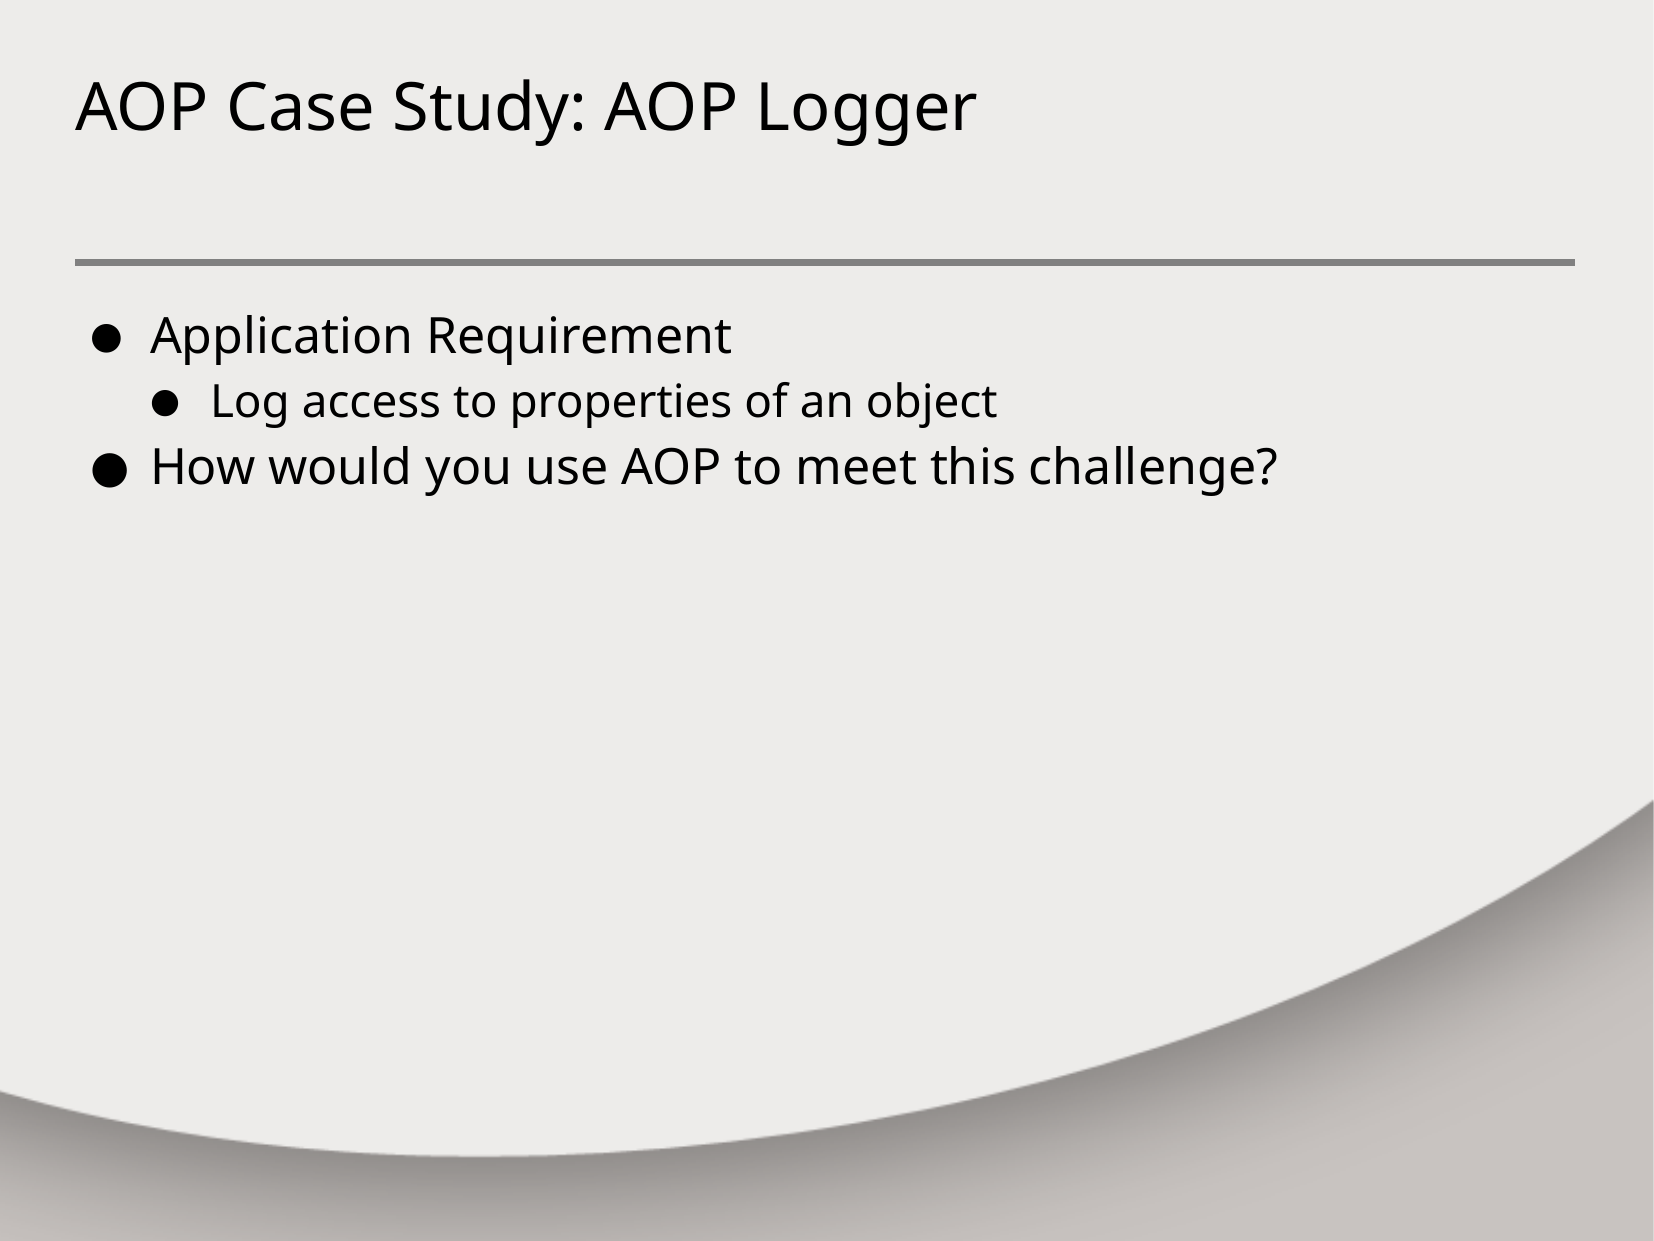

# AOP Case Study: AOP Logger
Application Requirement
Log access to properties of an object
How would you use AOP to meet this challenge?